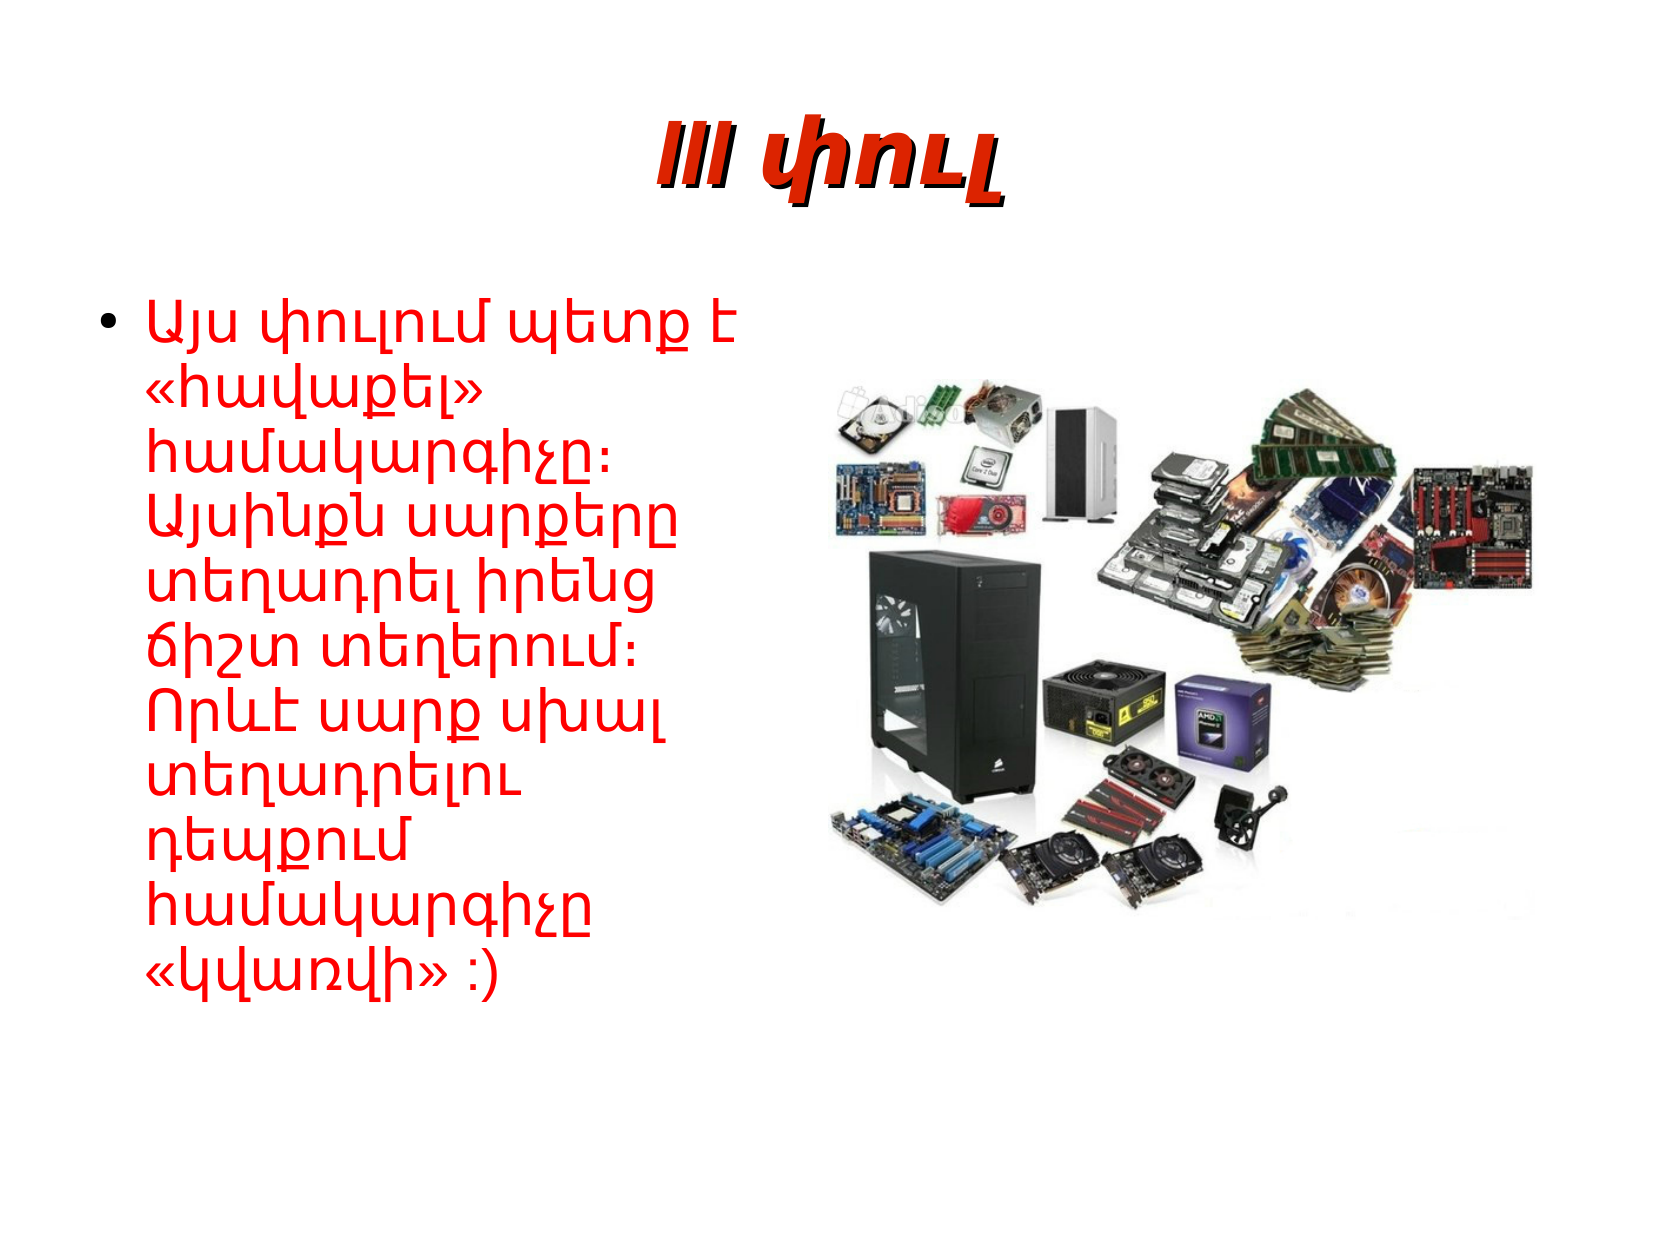

# III փուլ
Այս փուլում պետք է «հավաքել» համակարգիչը։ Այսինքն սարքերը տեղադրել իրենց ճիշտ տեղերում։ Որևէ սարք սխալ տեղադրելու դեպքում համակարգիչը «կվառվի» :)